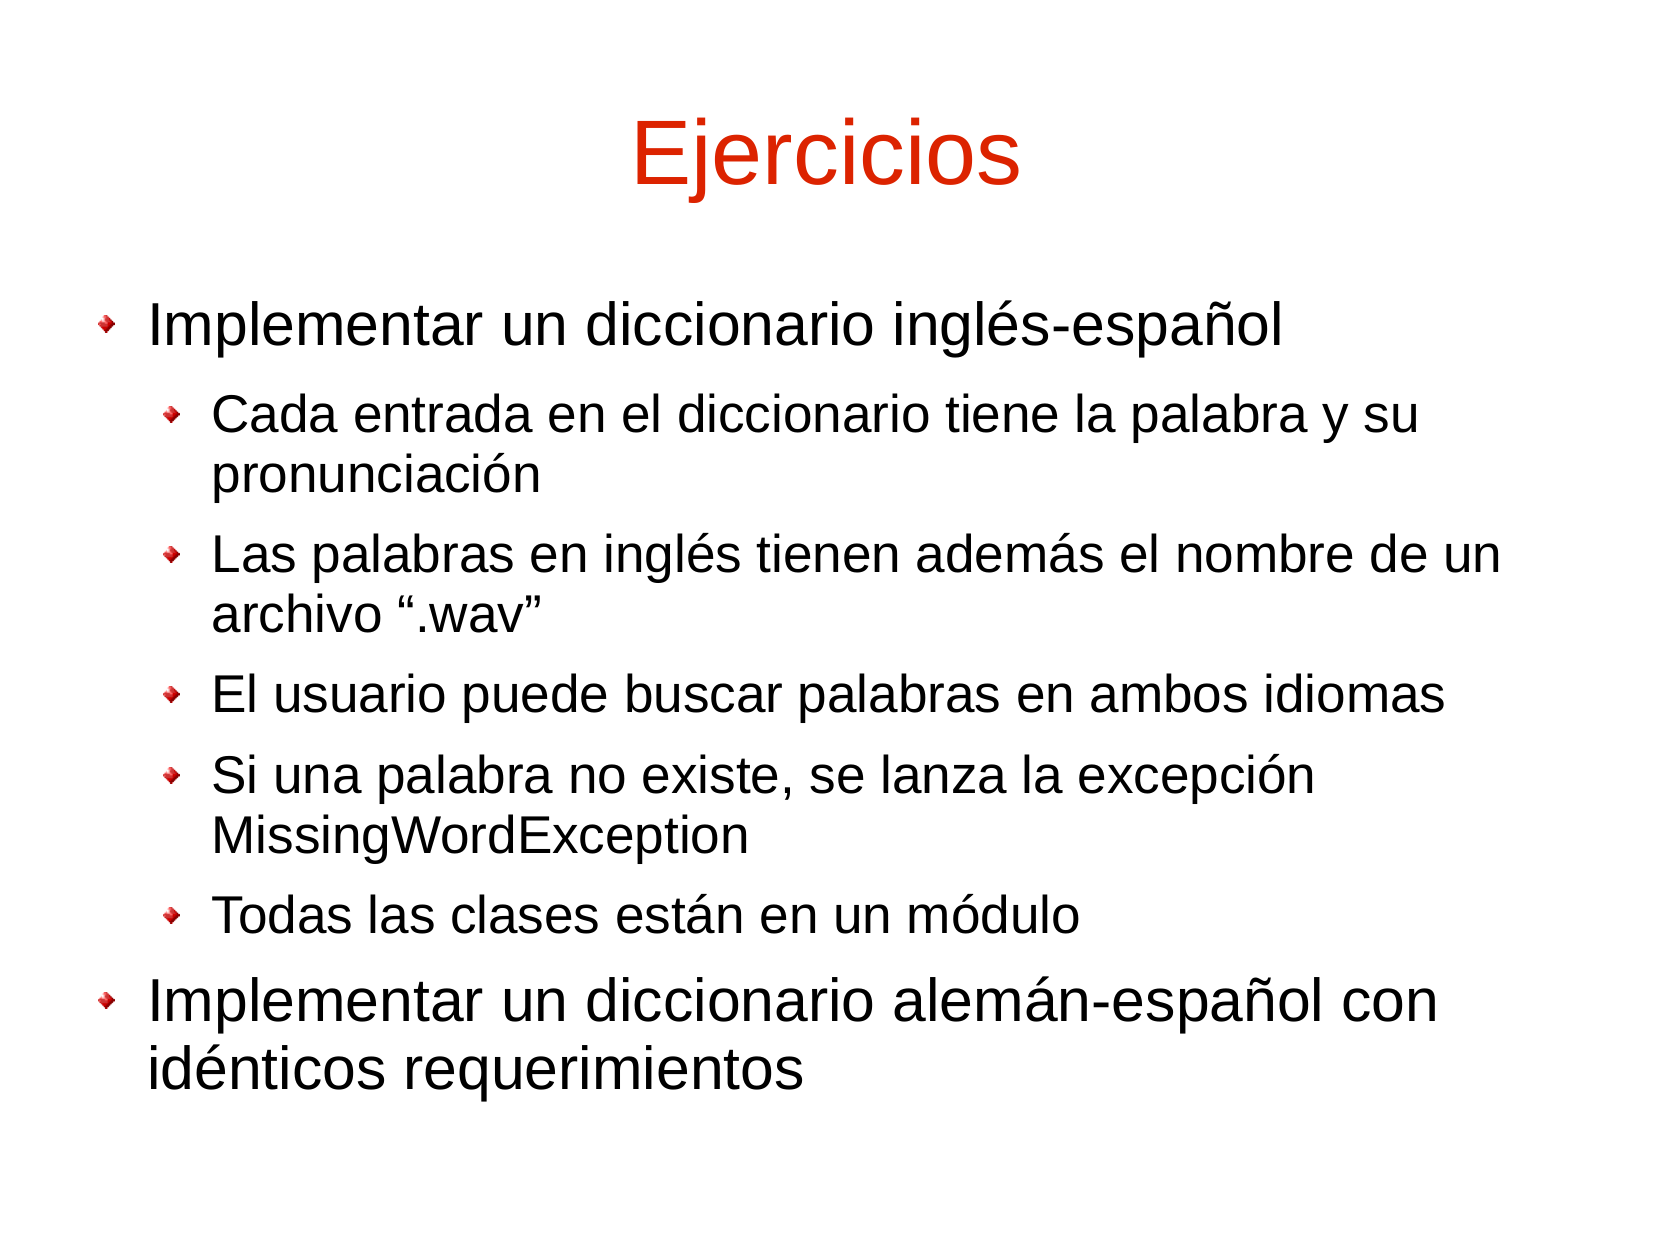

# Ejercicios
Implementar un diccionario inglés-español
Cada entrada en el diccionario tiene la palabra y su pronunciación
Las palabras en inglés tienen además el nombre de un archivo “.wav”
El usuario puede buscar palabras en ambos idiomas
Si una palabra no existe, se lanza la excepción MissingWordException
Todas las clases están en un módulo
Implementar un diccionario alemán-español con idénticos requerimientos